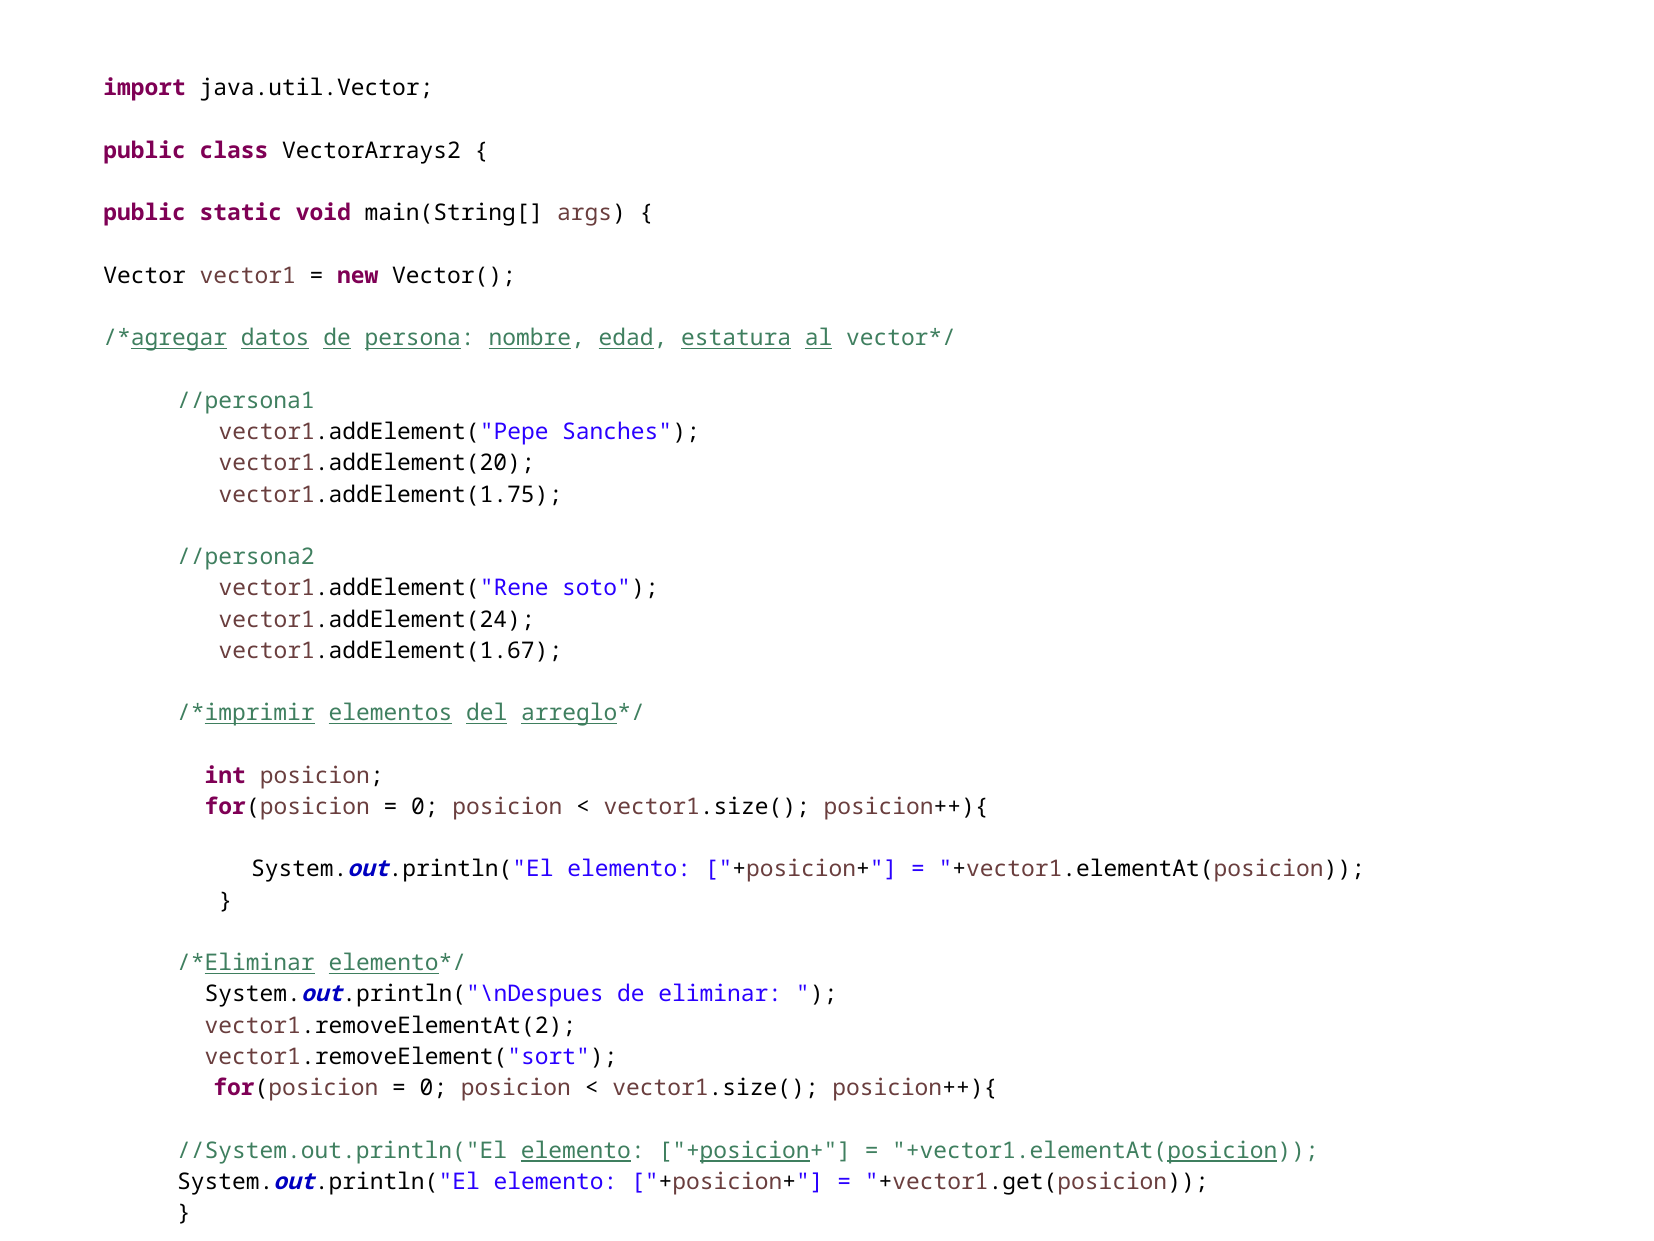

import java.util.Vector;
public class VectorArrays2 {
public static void main(String[] args) {
Vector vector1 = new Vector();
/*agregar datos de persona: nombre, edad, estatura al vector*/
	//persona1
	 vector1.addElement("Pepe Sanches");
	 vector1.addElement(20);
	 vector1.addElement(1.75);
	//persona2
	 vector1.addElement("Rene soto");
	 vector1.addElement(24);
	 vector1.addElement(1.67);
	/*imprimir elementos del arreglo*/
	 int posicion;
	 for(posicion = 0; posicion < vector1.size(); posicion++){
		System.out.println("El elemento: ["+posicion+"] = "+vector1.elementAt(posicion));
	 }
	/*Eliminar elemento*/
	 System.out.println("\nDespues de eliminar: ");
	 vector1.removeElementAt(2);
	 vector1.removeElement("sort");
 for(posicion = 0; posicion < vector1.size(); posicion++){
	//System.out.println("El elemento: ["+posicion+"] = "+vector1.elementAt(posicion));
	System.out.println("El elemento: ["+posicion+"] = "+vector1.get(posicion));
	}
 }
}